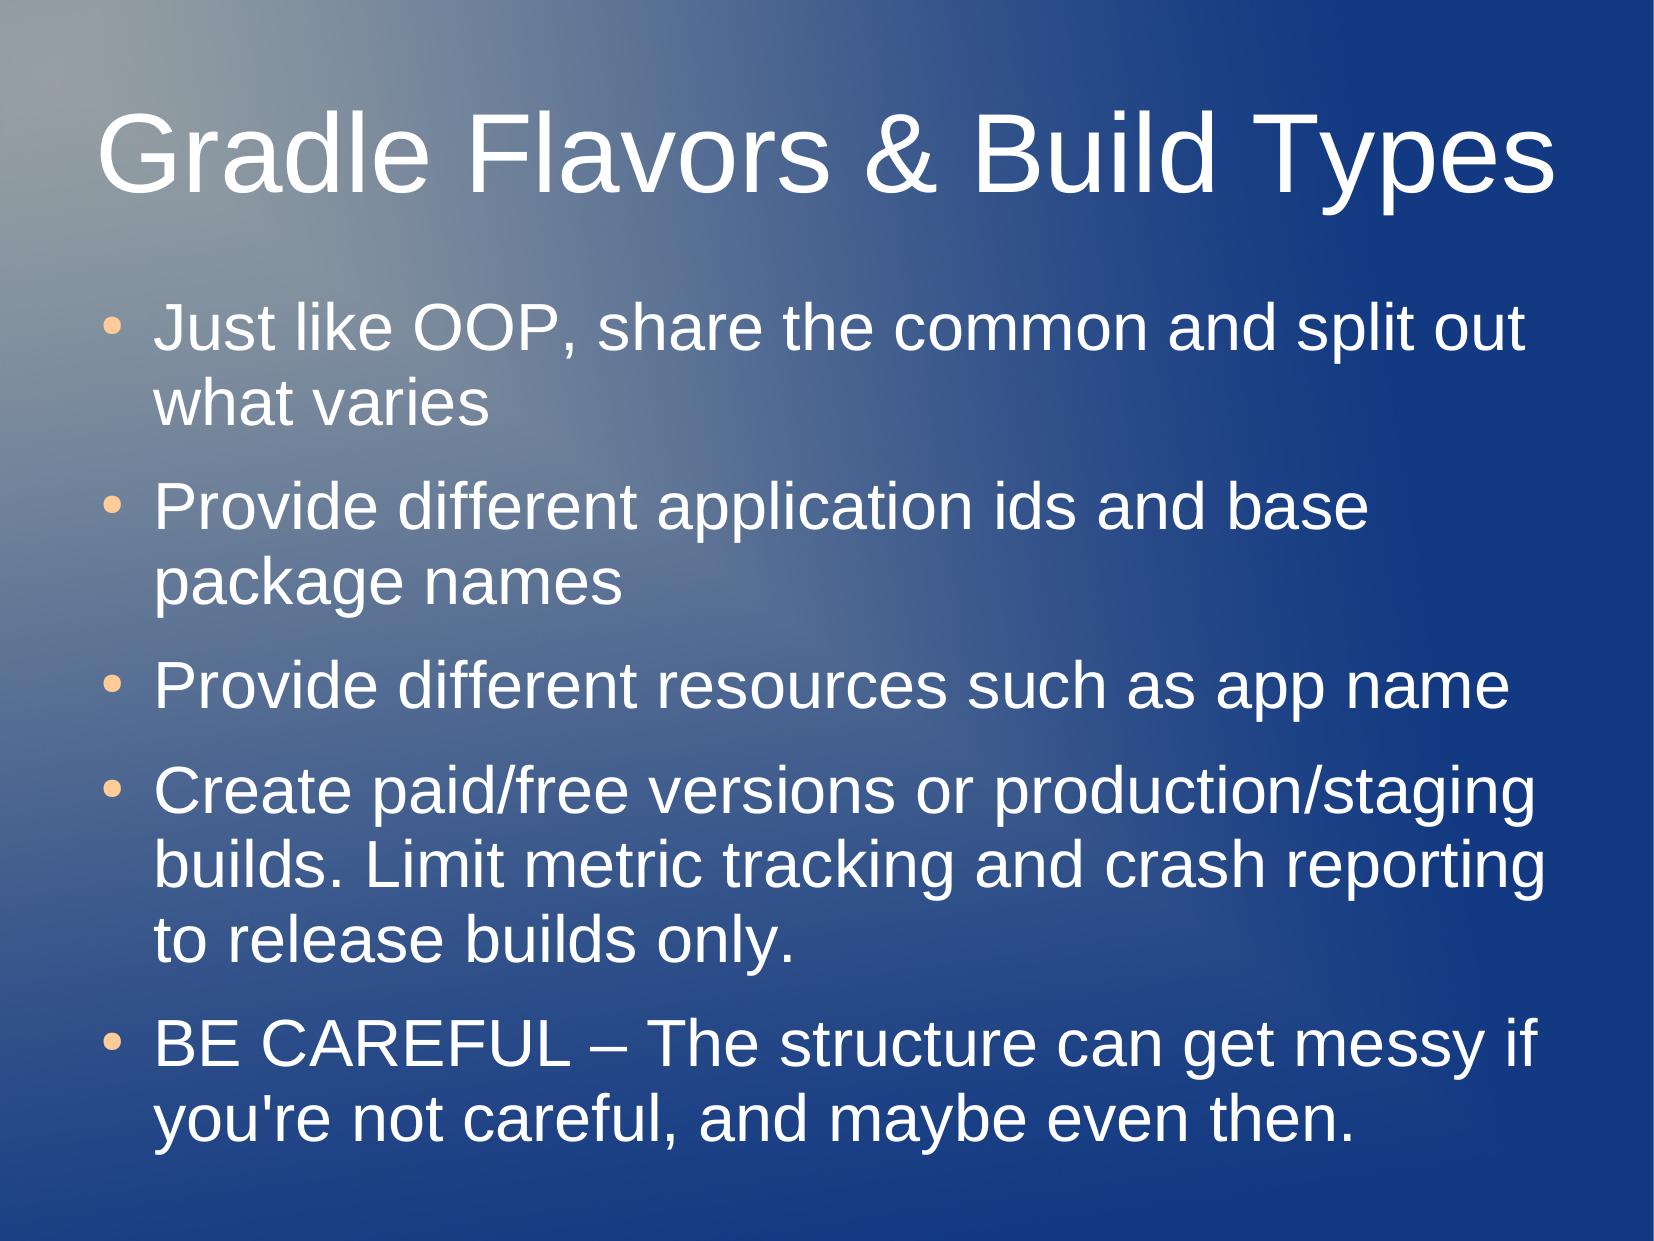

# Gradle Flavors & Build Types
Just like OOP, share the common and split out what varies
Provide different application ids and base package names
Provide different resources such as app name
Create paid/free versions or production/staging builds. Limit metric tracking and crash reporting to release builds only.
BE CAREFUL – The structure can get messy if you're not careful, and maybe even then.